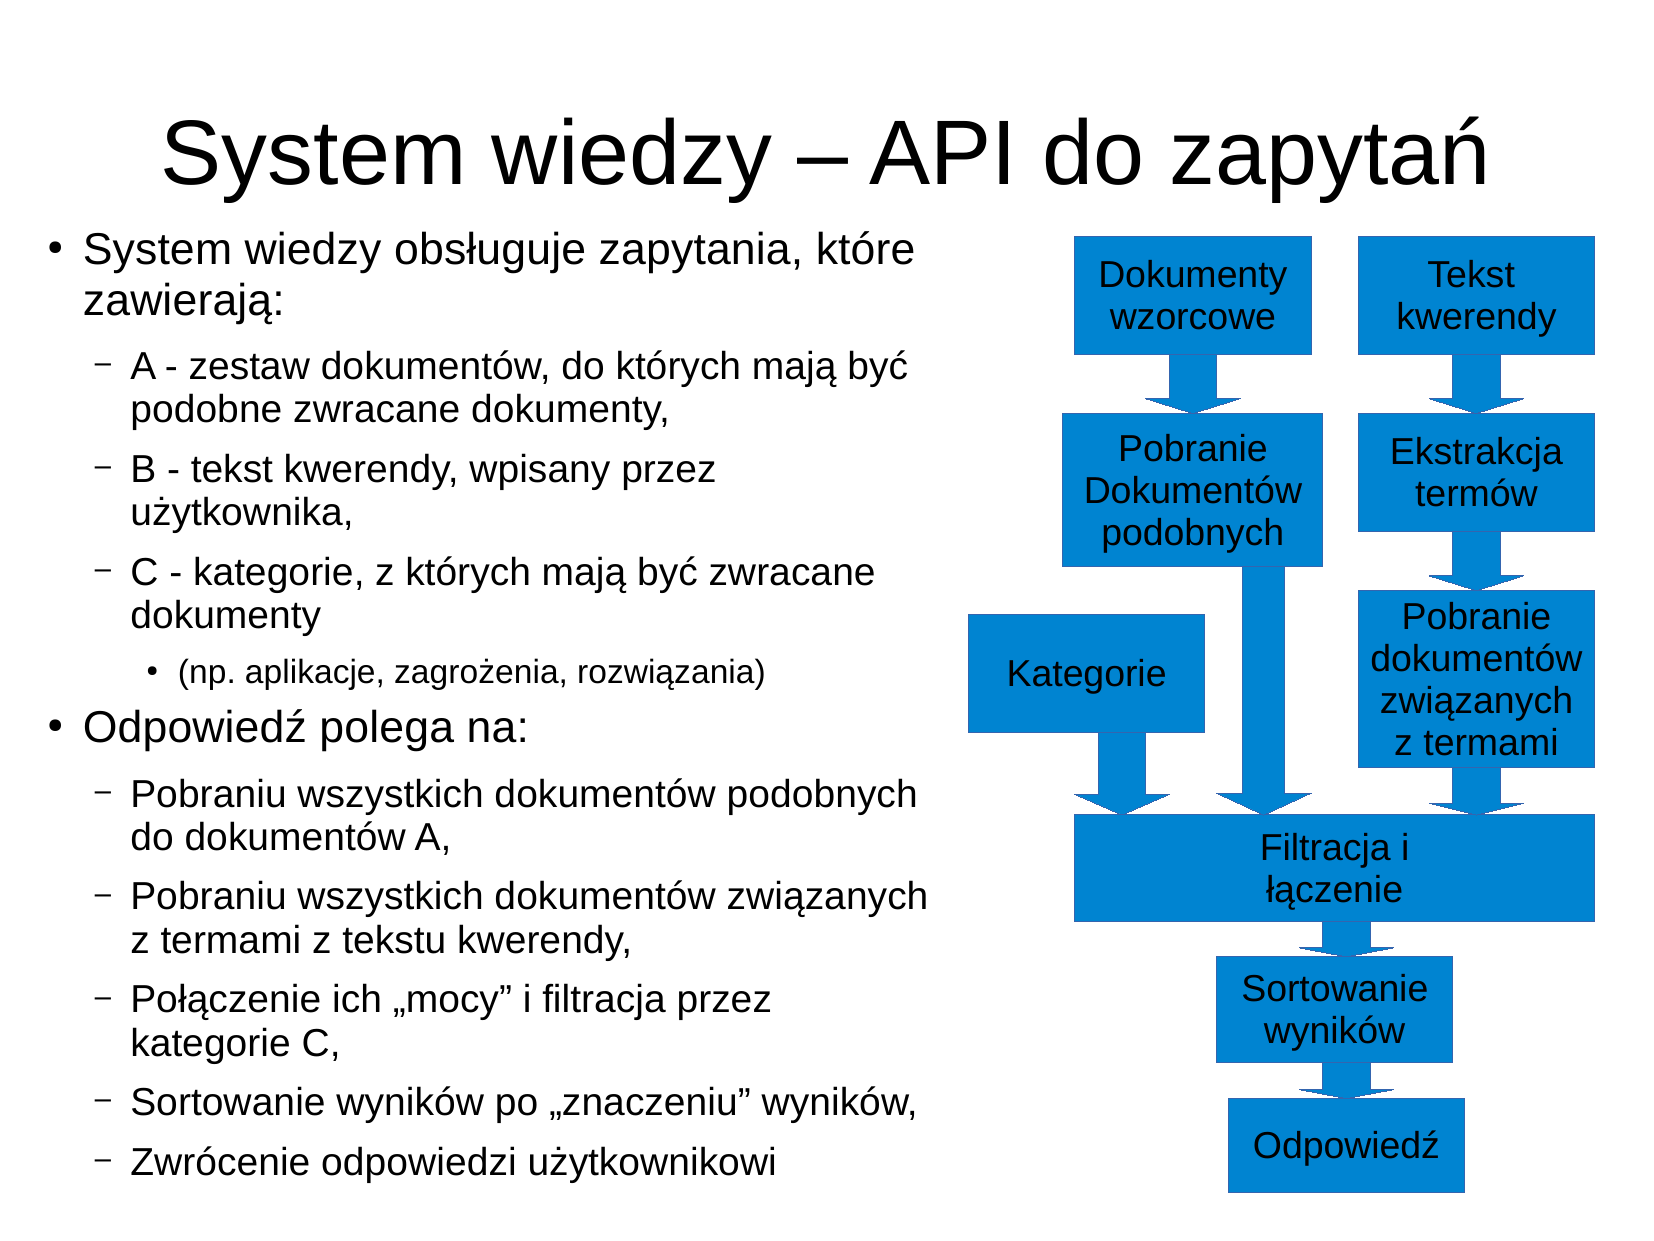

# System wiedzy – API do zapytań
System wiedzy obsługuje zapytania, które zawierają:
A - zestaw dokumentów, do których mają być podobne zwracane dokumenty,
B - tekst kwerendy, wpisany przez użytkownika,
C - kategorie, z których mają być zwracane dokumenty
(np. aplikacje, zagrożenia, rozwiązania)
Odpowiedź polega na:
Pobraniu wszystkich dokumentów podobnych do dokumentów A,
Pobraniu wszystkich dokumentów związanych z termami z tekstu kwerendy,
Połączenie ich „mocy” i filtracja przez kategorie C,
Sortowanie wyników po „znaczeniu” wyników,
Zwrócenie odpowiedzi użytkownikowi
Dokumenty
wzorcowe
Tekst
kwerendy
Pobranie
Dokumentów
podobnych
Ekstrakcja
termów
Pobranie
dokumentów
związanych
z termami
Kategorie
Filtracja i
łączenie
Sortowanie
wyników
Odpowiedź